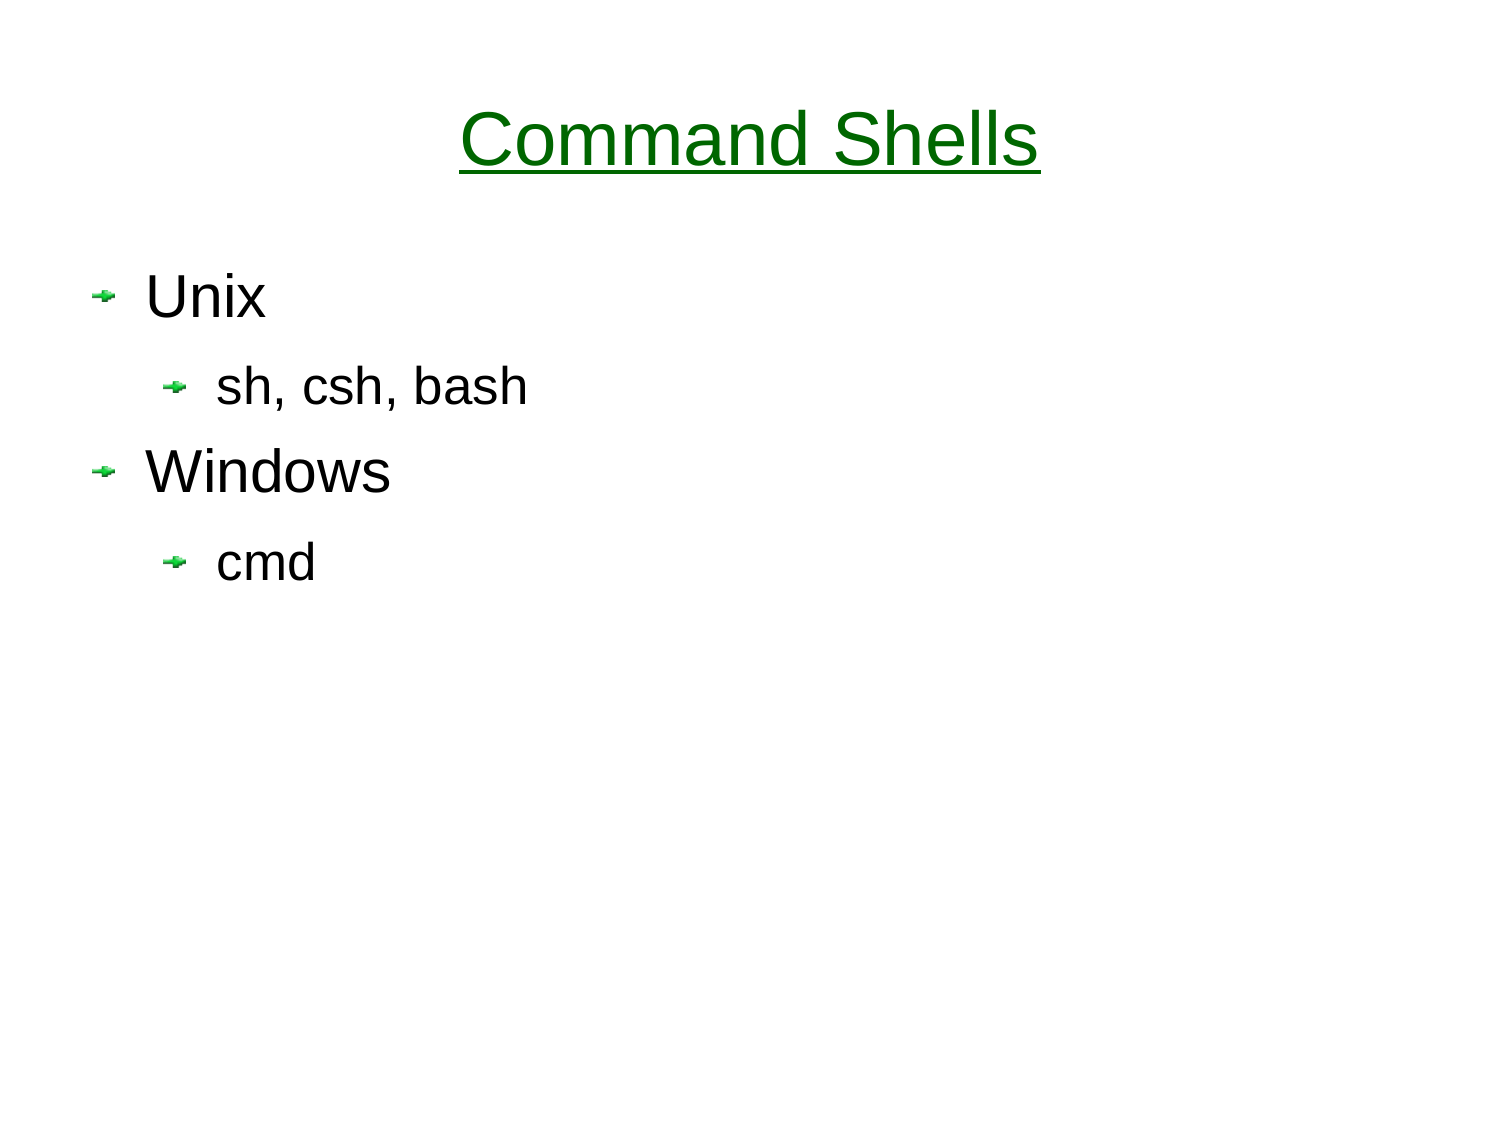

# Command Shells
Unix
sh, csh, bash
Windows
cmd